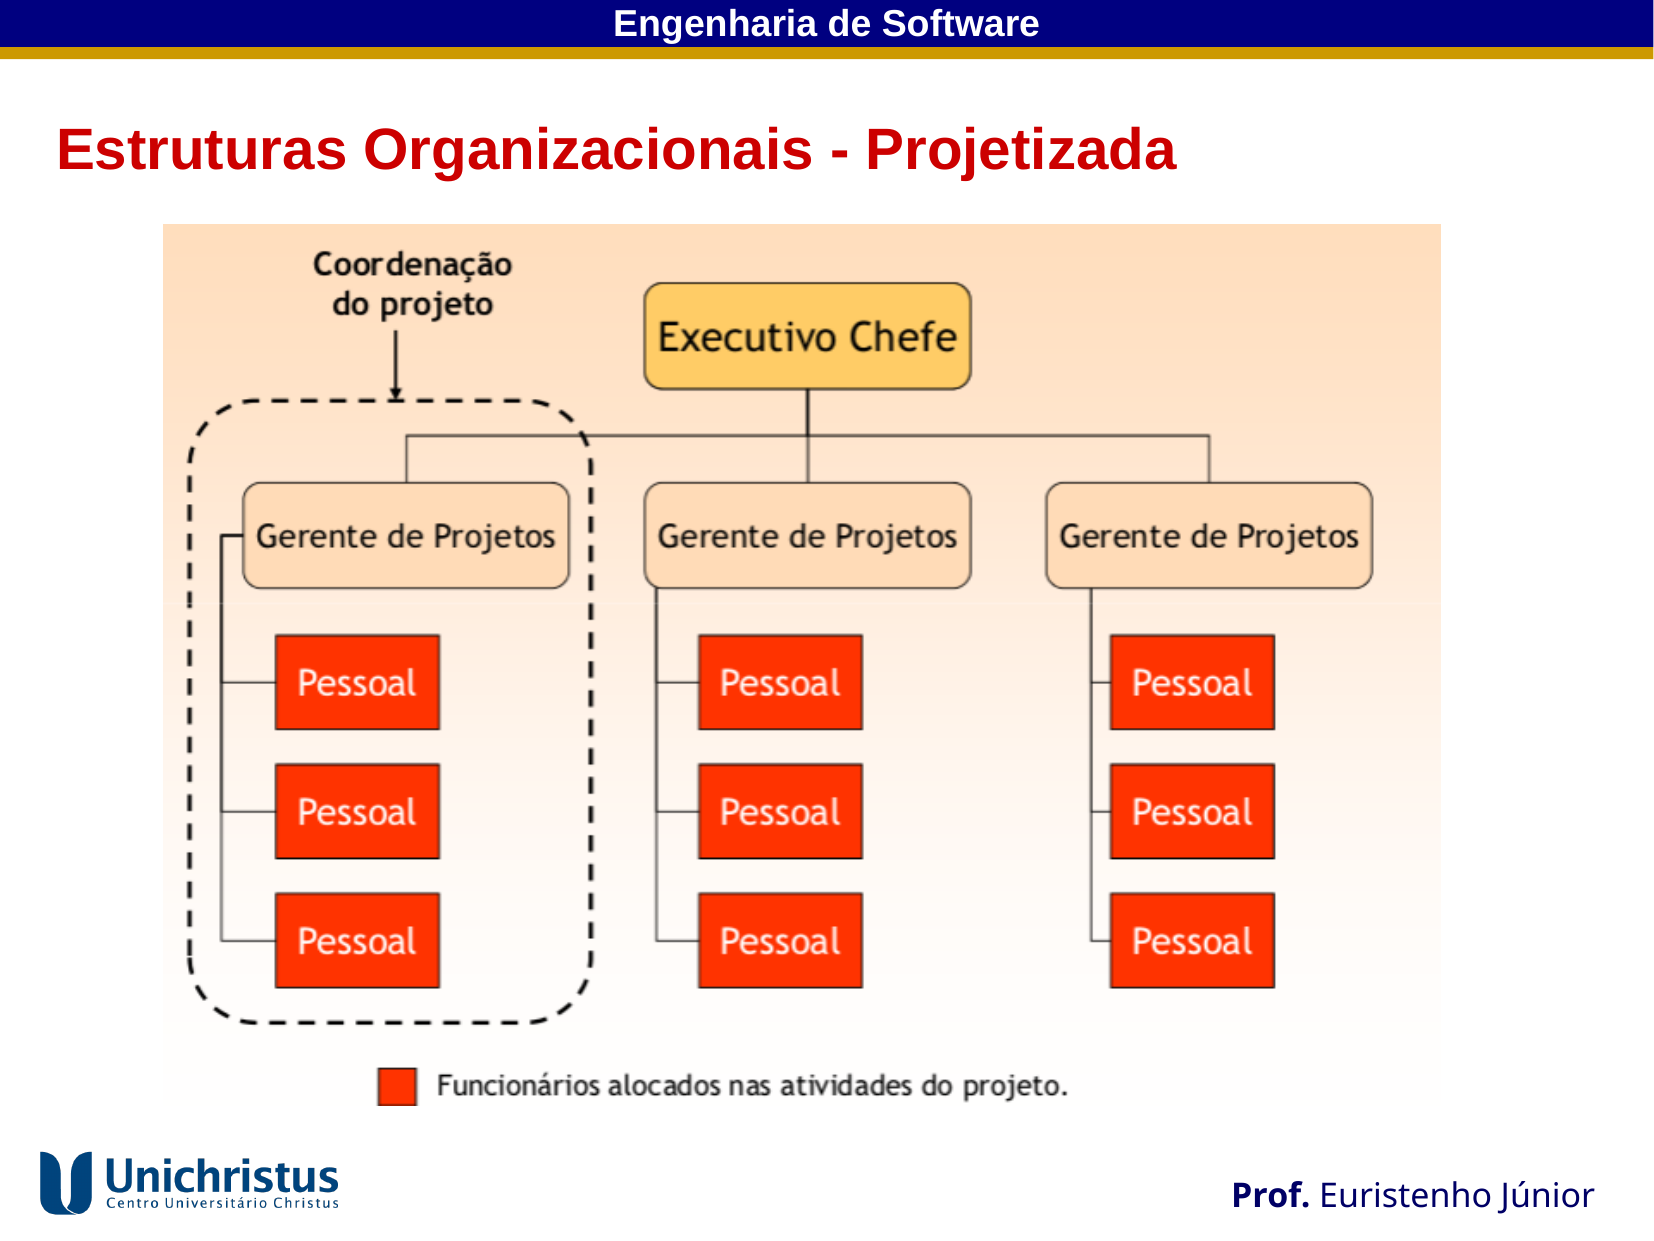

Engenharia de Software
Estruturas Organizacionais - Projetizada
Prof. Euristenho Júnior